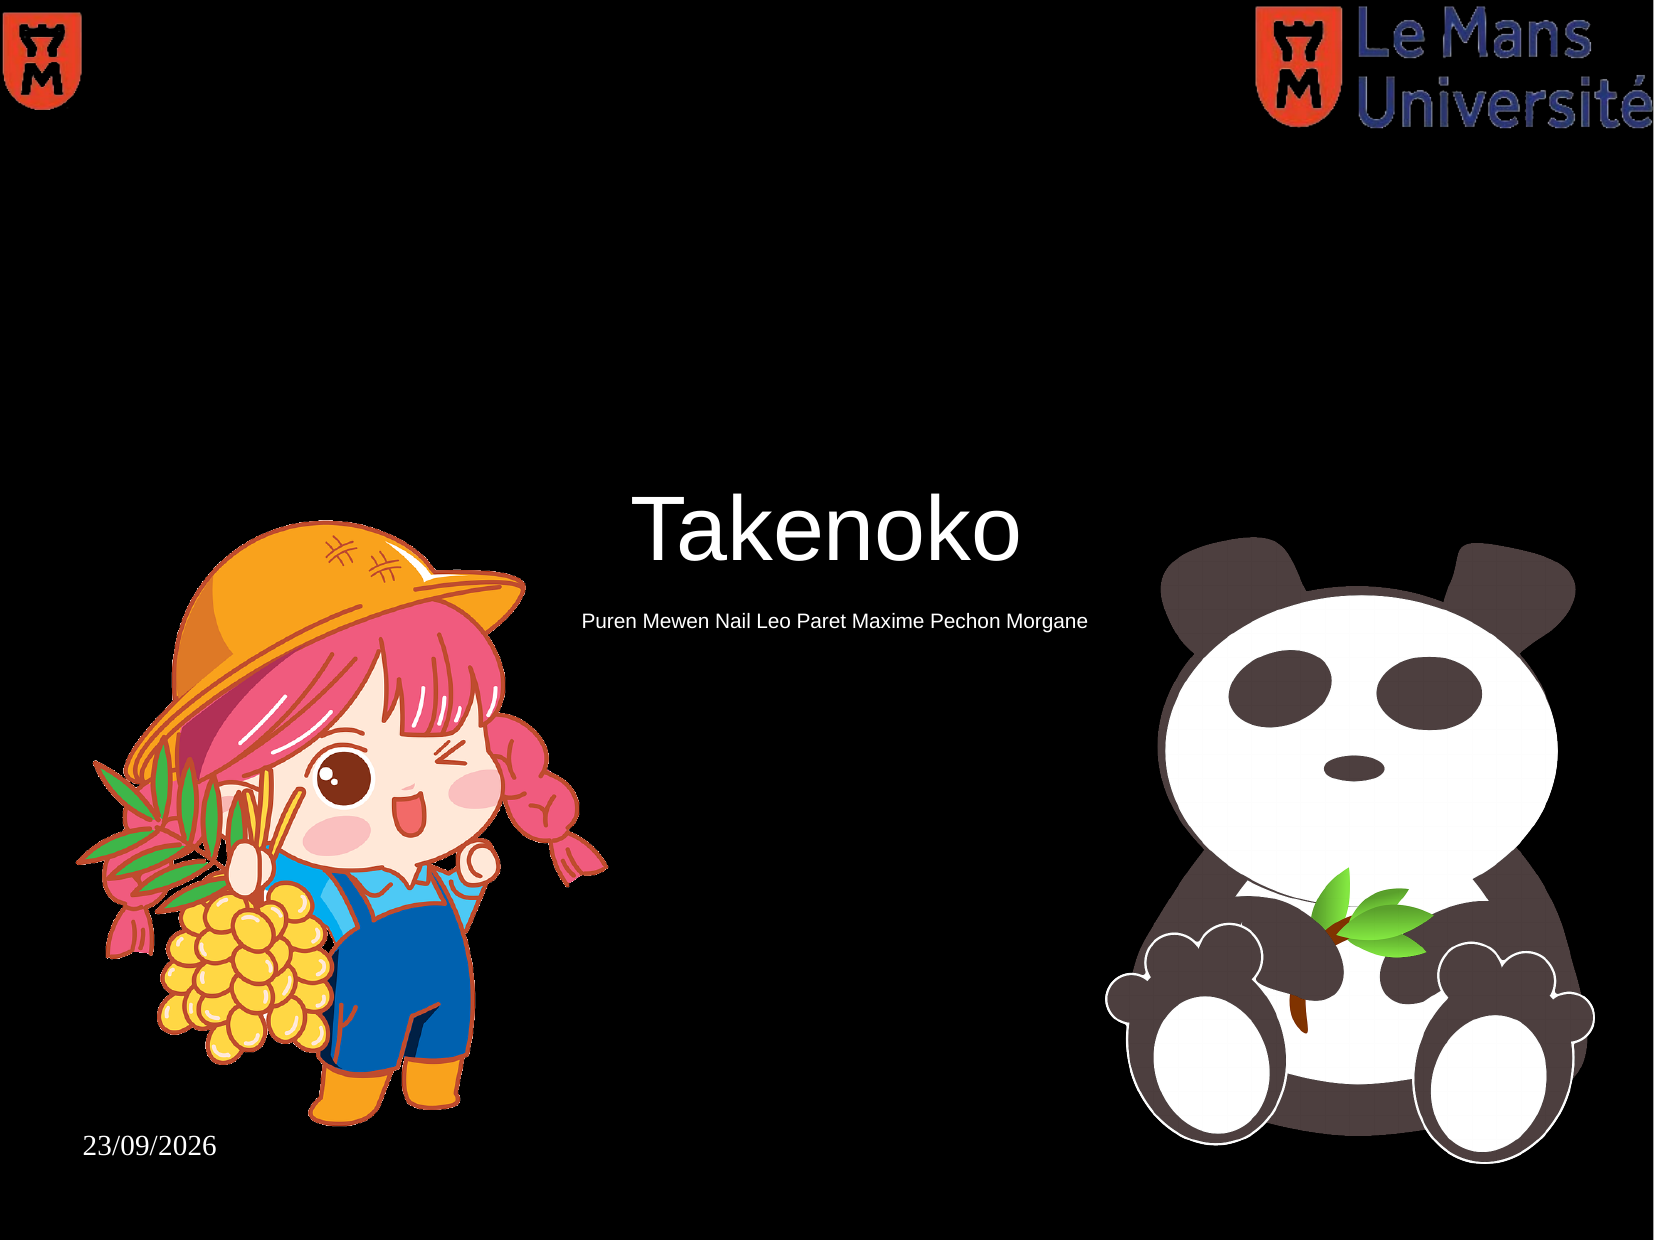

# Takenoko
Puren Mewen Nail Leo Paret Maxime Pechon Morgane